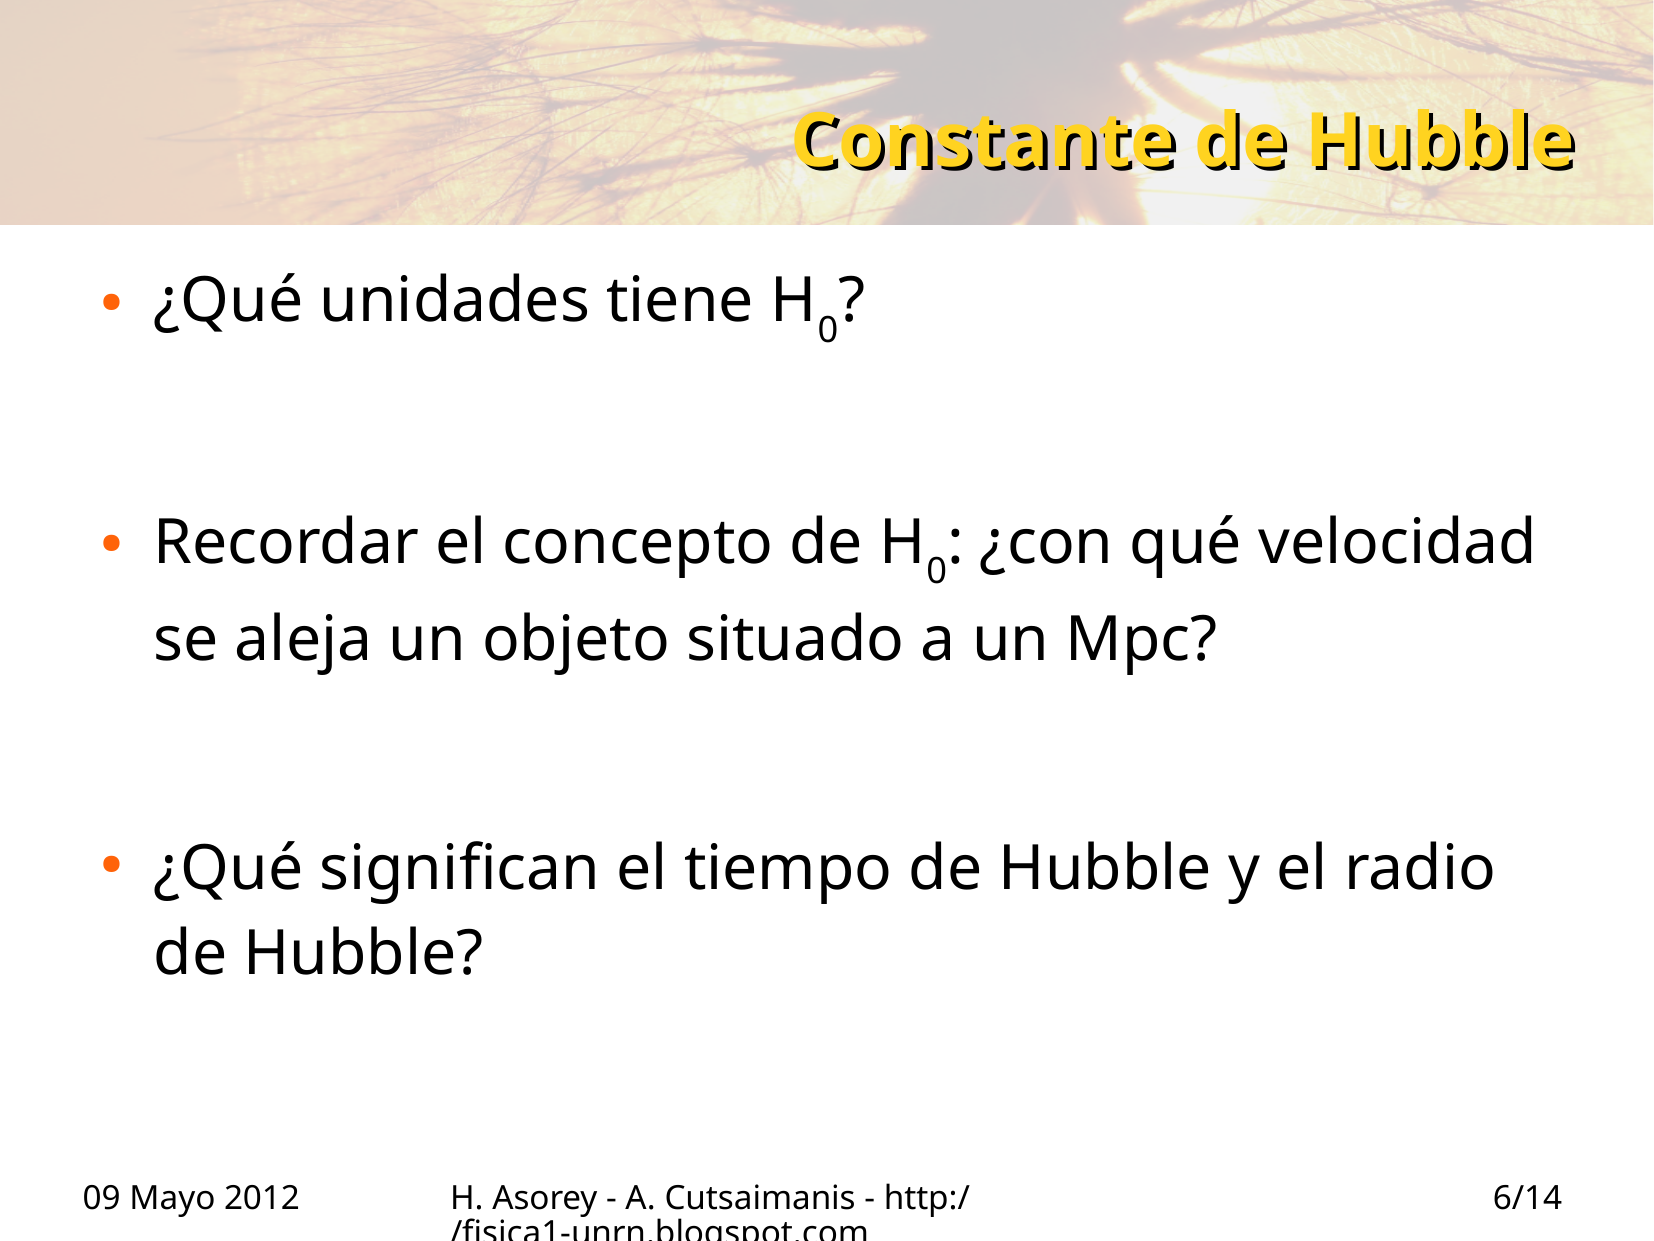

# Constante de Hubble
¿Qué unidades tiene H0?
Recordar el concepto de H0: ¿con qué velocidad se aleja un objeto situado a un Mpc?
¿Qué significan el tiempo de Hubble y el radio de Hubble?
09 Mayo 2012
H. Asorey - A. Cutsaimanis - http://fisica1-unrn.blogspot.com
6